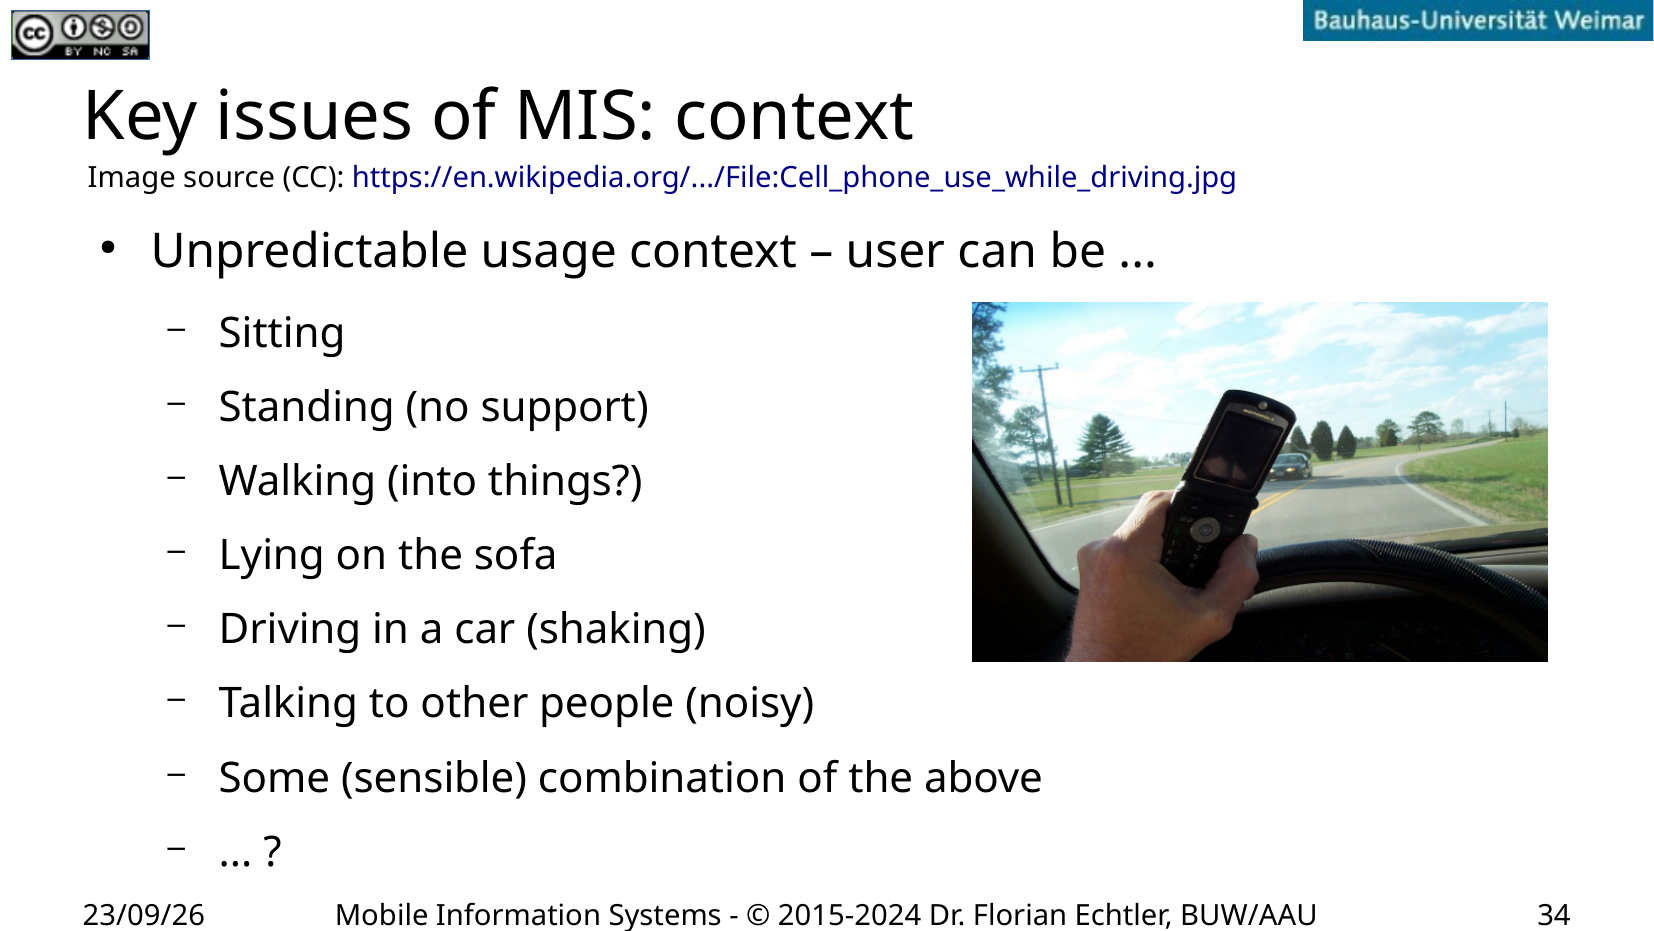

# Key issues of MIS: context
Image source (CC): https://en.wikipedia.org/.../File:Cell_phone_use_while_driving.jpg
Unpredictable usage context – user can be ...
Sitting
Standing (no support)
Walking (into things?)
Lying on the sofa
Driving in a car (shaking)
Talking to other people (noisy)
Some (sensible) combination of the above
... ?
Mobile Information Systems - © 2015-2024 Dr. Florian Echtler, BUW/AAU
34